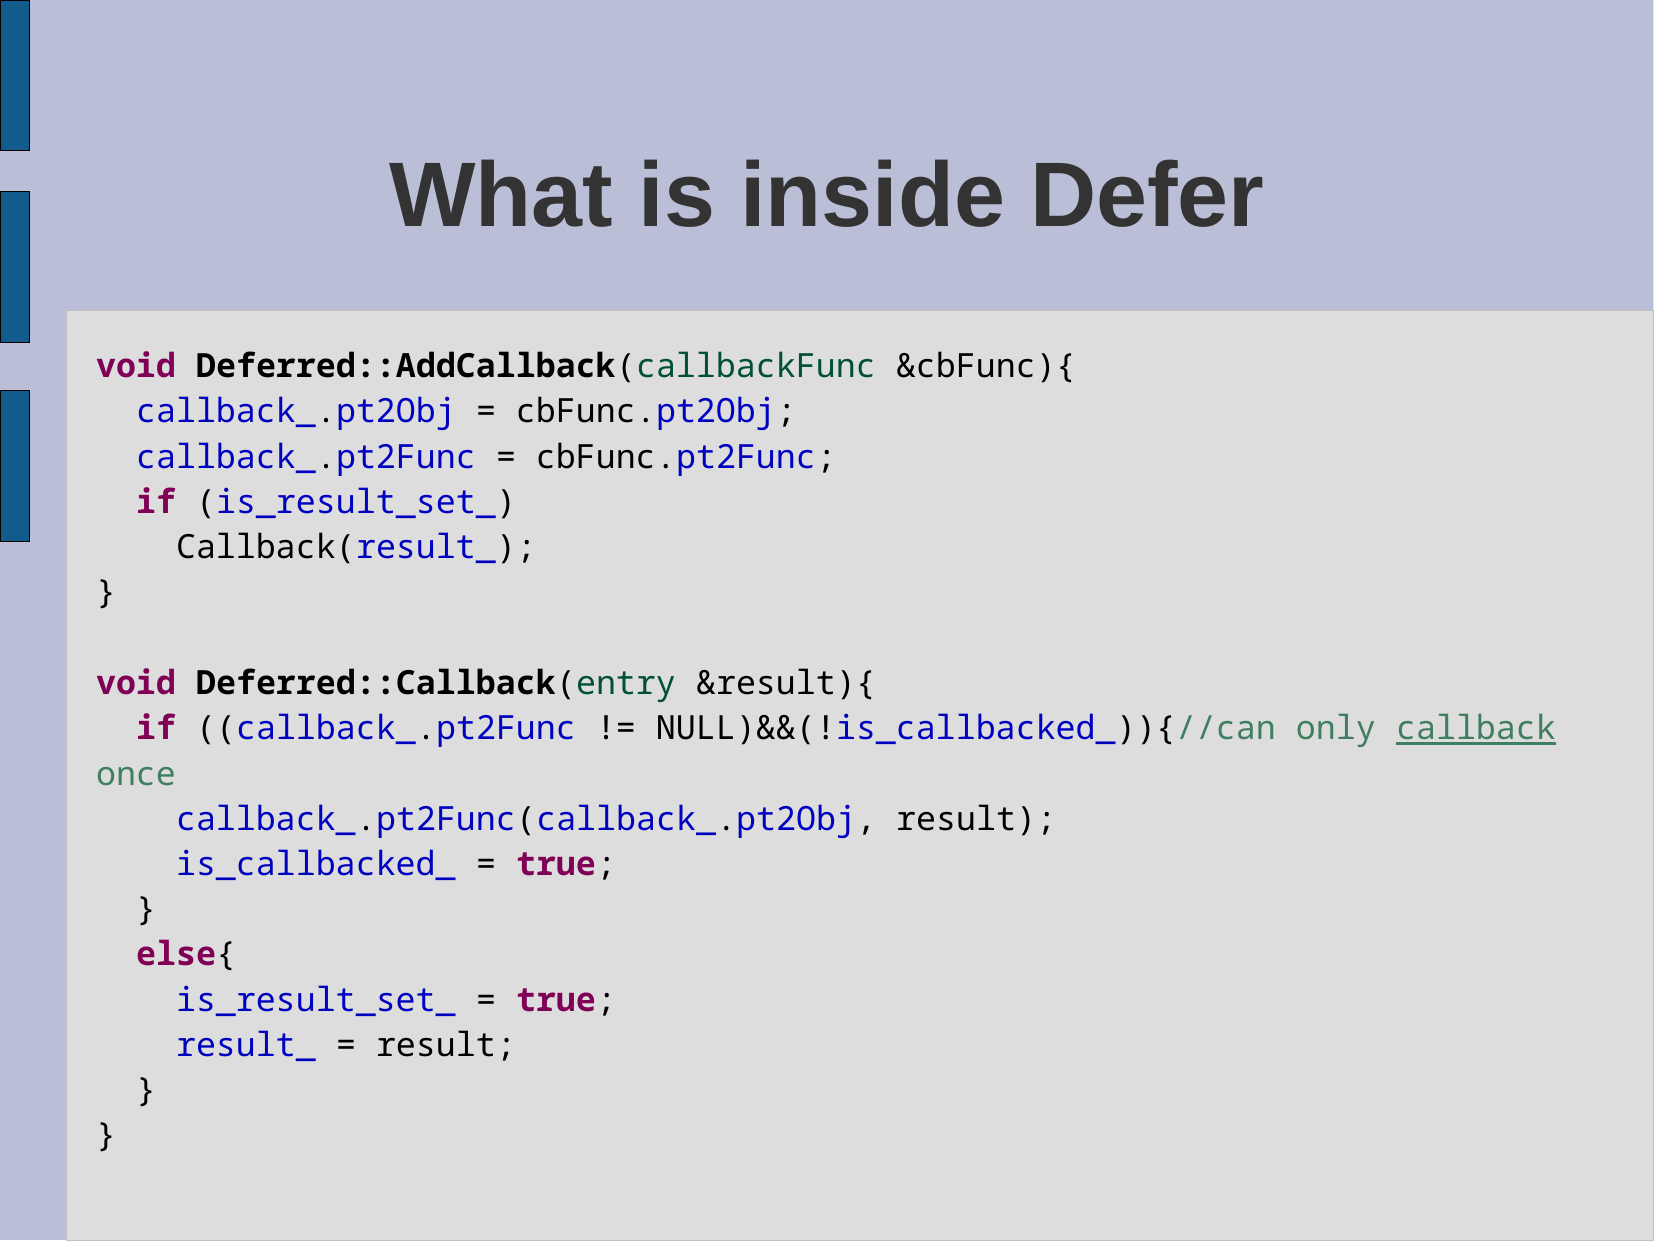

# What is inside Defer
void Deferred::AddCallback(callbackFunc &cbFunc){
 callback_.pt2Obj = cbFunc.pt2Obj;
 callback_.pt2Func = cbFunc.pt2Func;
 if (is_result_set_)
 Callback(result_);
}
void Deferred::Callback(entry &result){
 if ((callback_.pt2Func != NULL)&&(!is_callbacked_)){//can only callback once
 callback_.pt2Func(callback_.pt2Obj, result);
 is_callbacked_ = true;
 }
 else{
 is_result_set_ = true;
 result_ = result;
 }
}